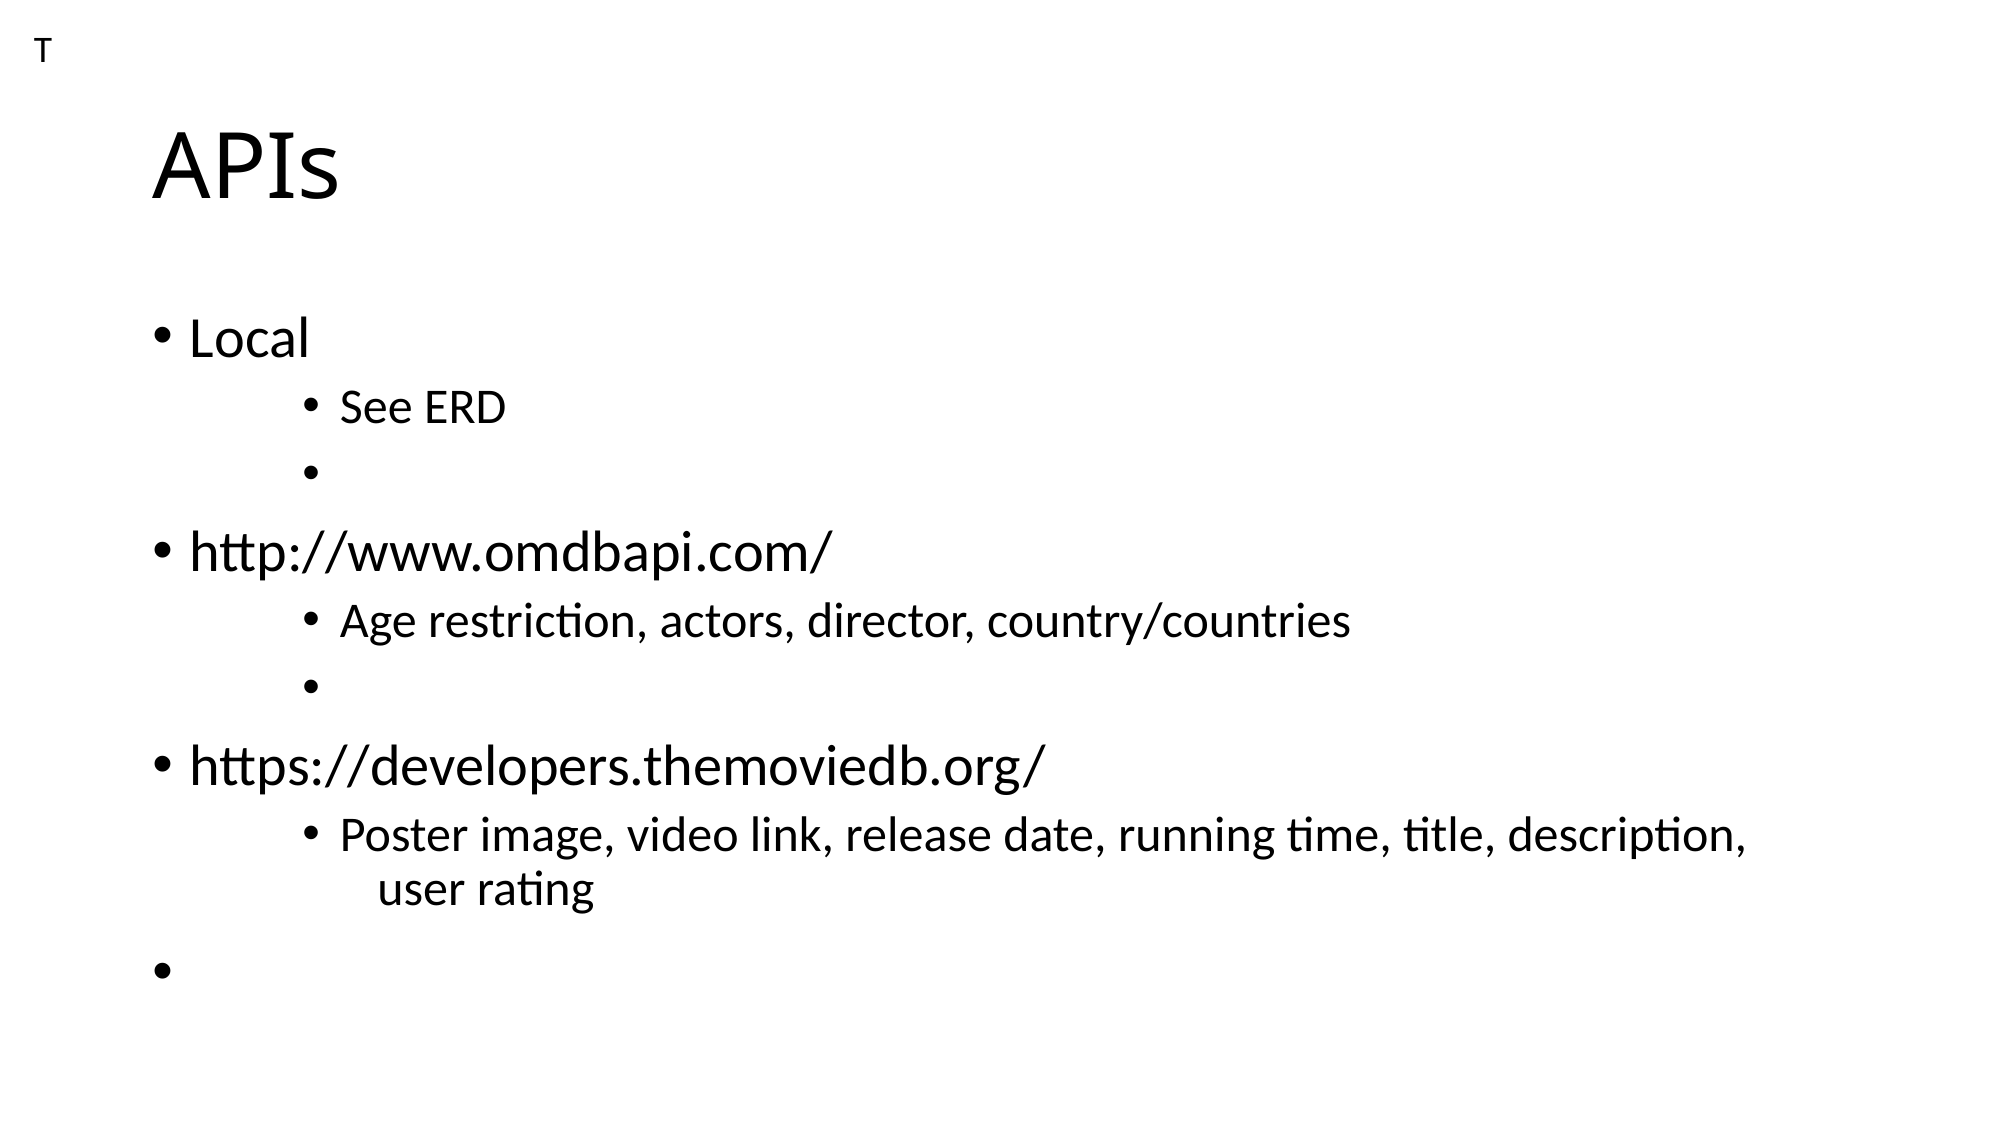

T
# APIs
Local
See ERD
http://www.omdbapi.com/
Age restriction, actors, director, country/countries
https://developers.themoviedb.org/
Poster image, video link, release date, running time, title, description, user rating